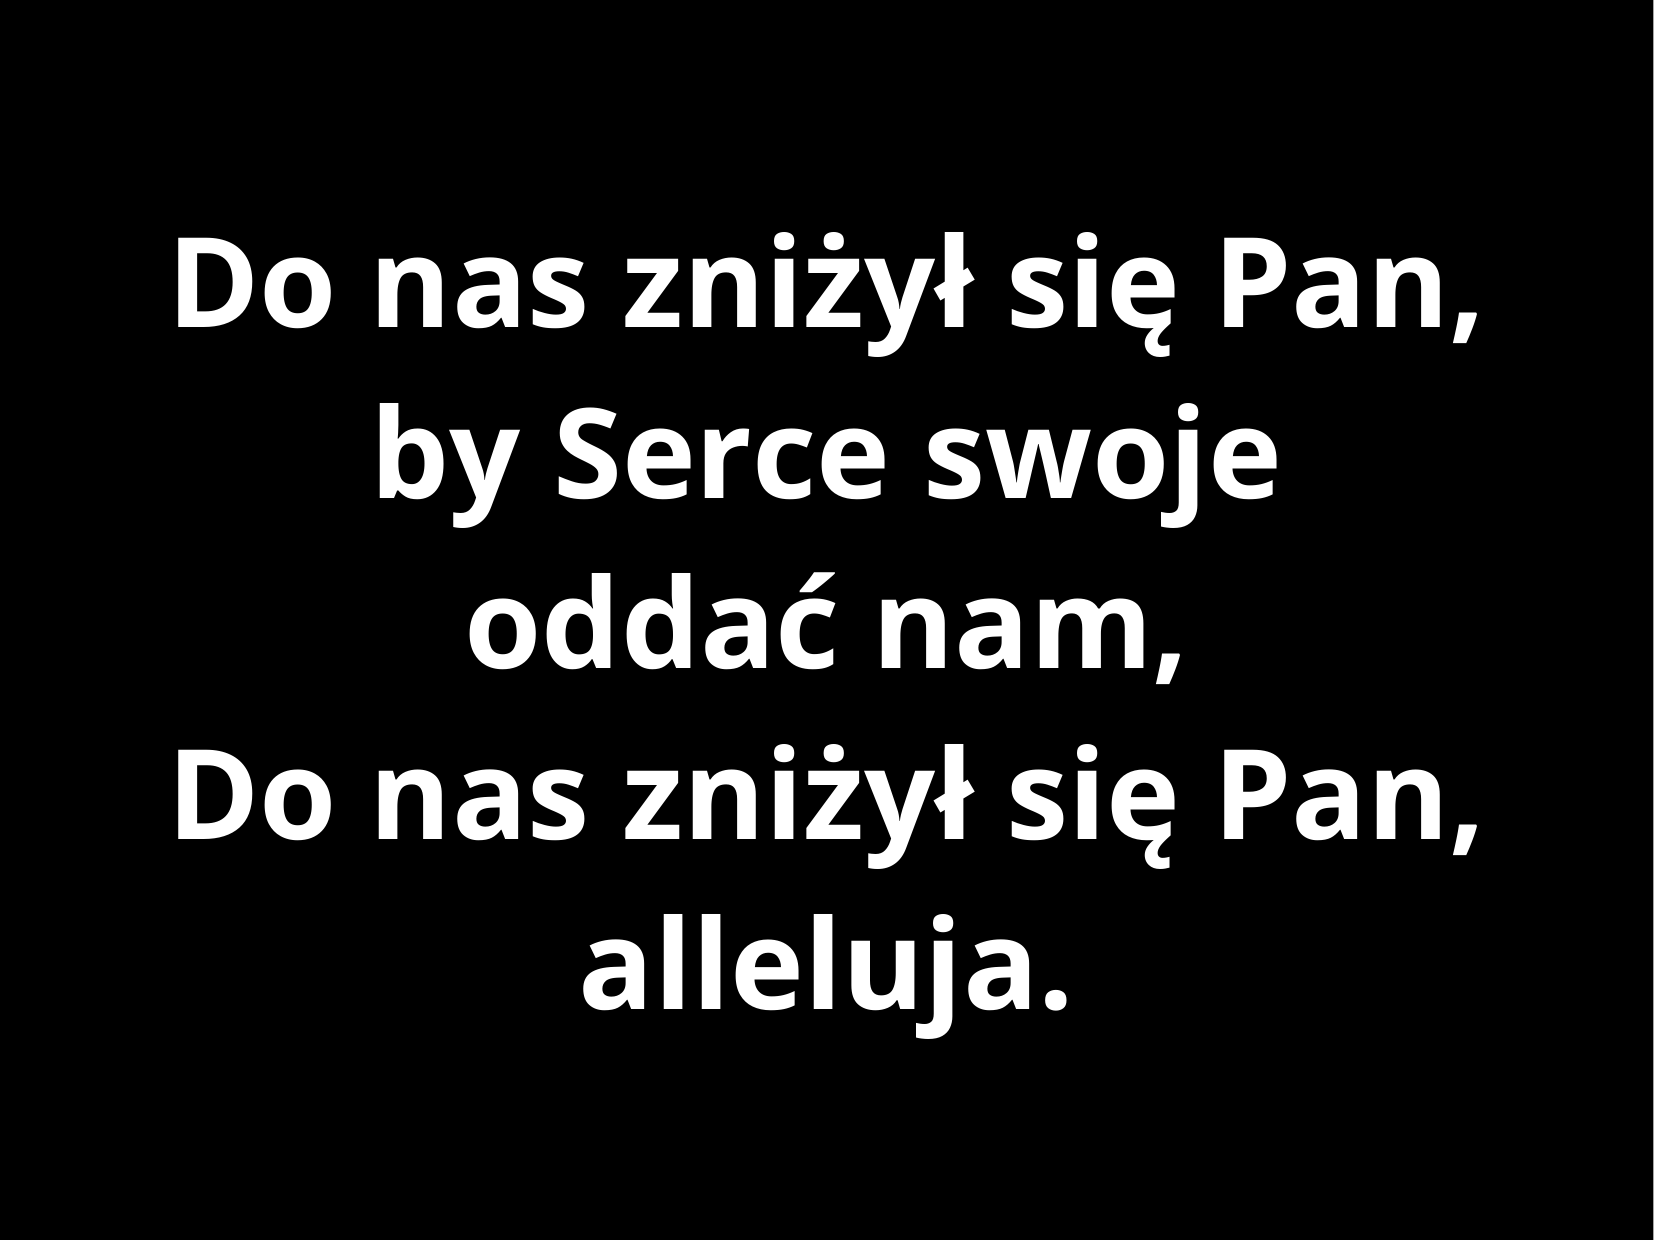

# Do nas zniżył się Pan, by Serce swoje oddać nam, Do nas zniżył się Pan, alleluja.